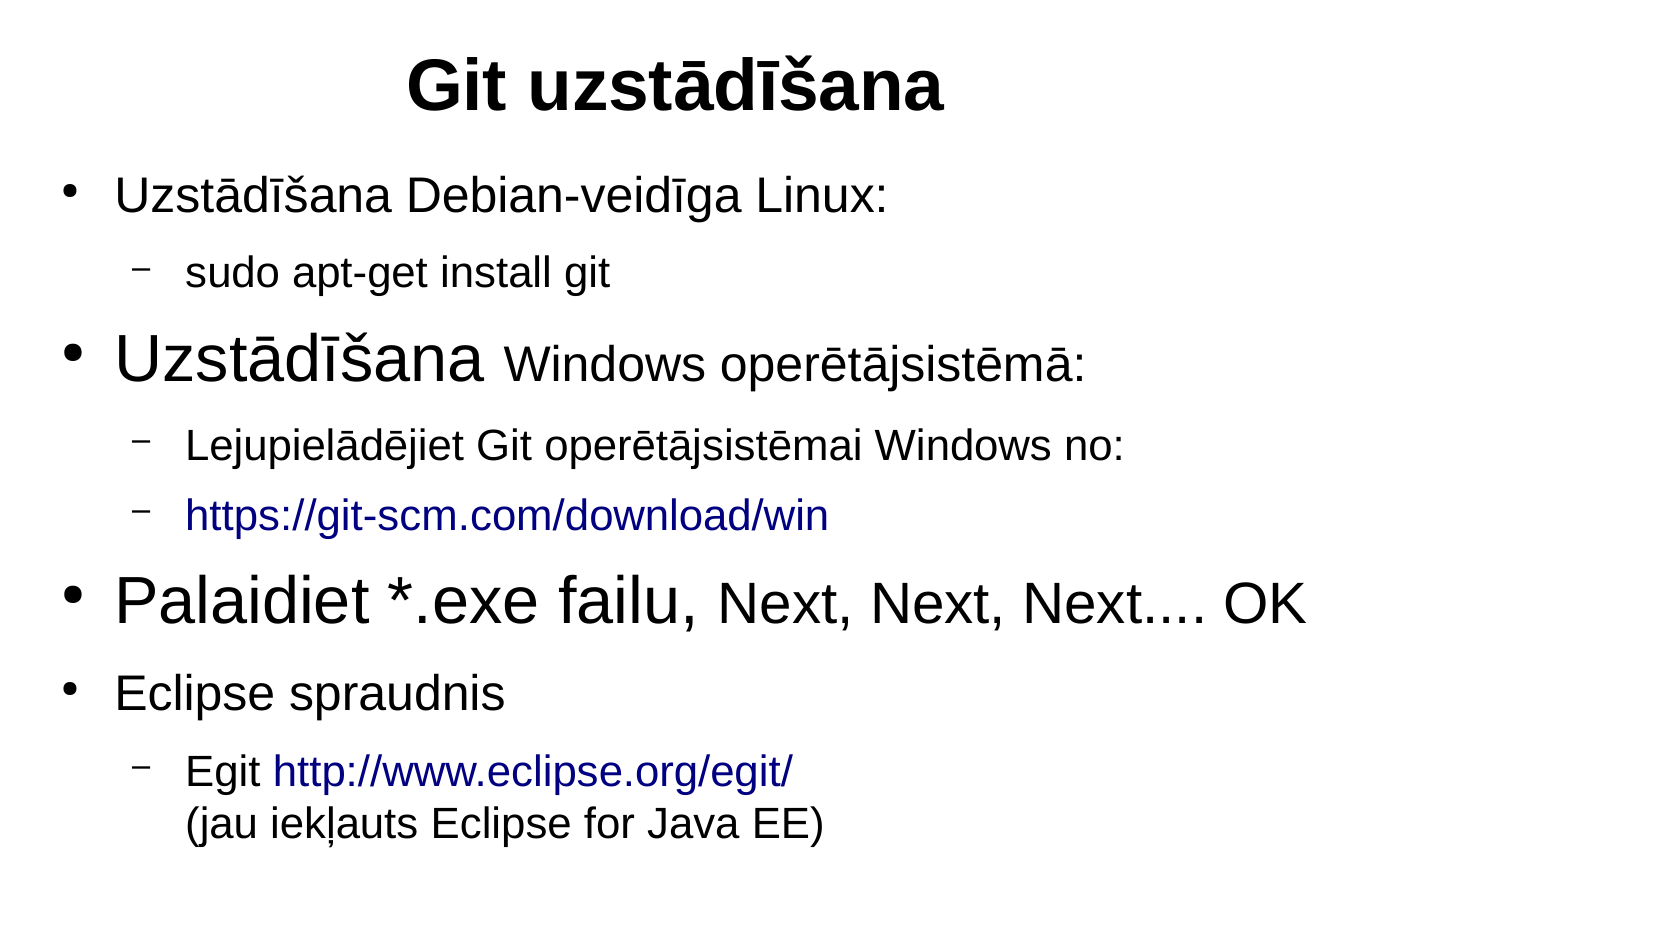

Git uzstādīšana
# Uzstādīšana Debian-veidīga Linux:
sudo apt-get install git
Uzstādīšana Windows operētājsistēmā:
Lejupielādējiet Git operētājsistēmai Windows no:
https://git-scm.com/download/win
Palaidiet *.exe failu, Next, Next, Next.... OK
Eclipse spraudnis
Egit http://www.eclipse.org/egit/
(jau iekļauts Eclipse for Java EE)